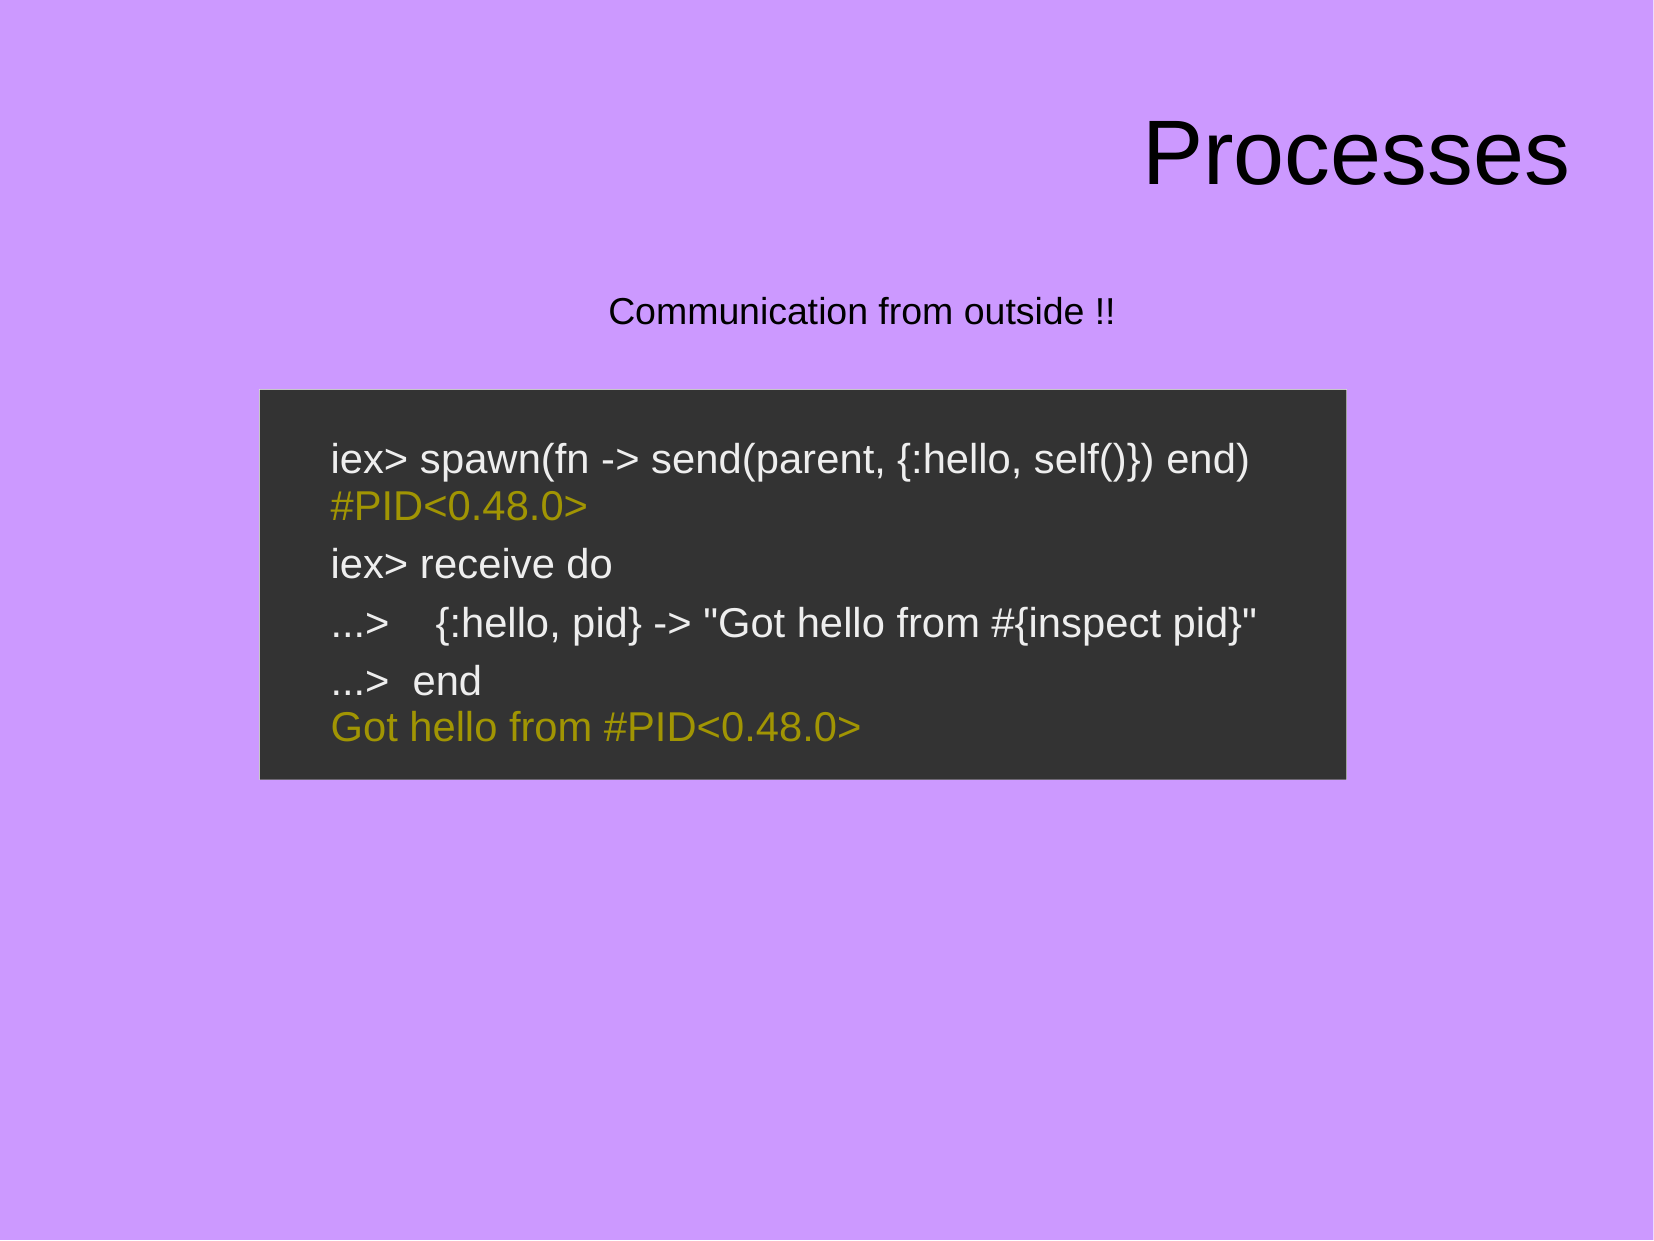

# Processes
Communication from outside !!
iex> spawn(fn -> send(parent, {:hello, self()}) end)
#PID<0.48.0>
iex> receive do
...> {:hello, pid} -> "Got hello from #{inspect pid}"
...> end
Got hello from #PID<0.48.0>